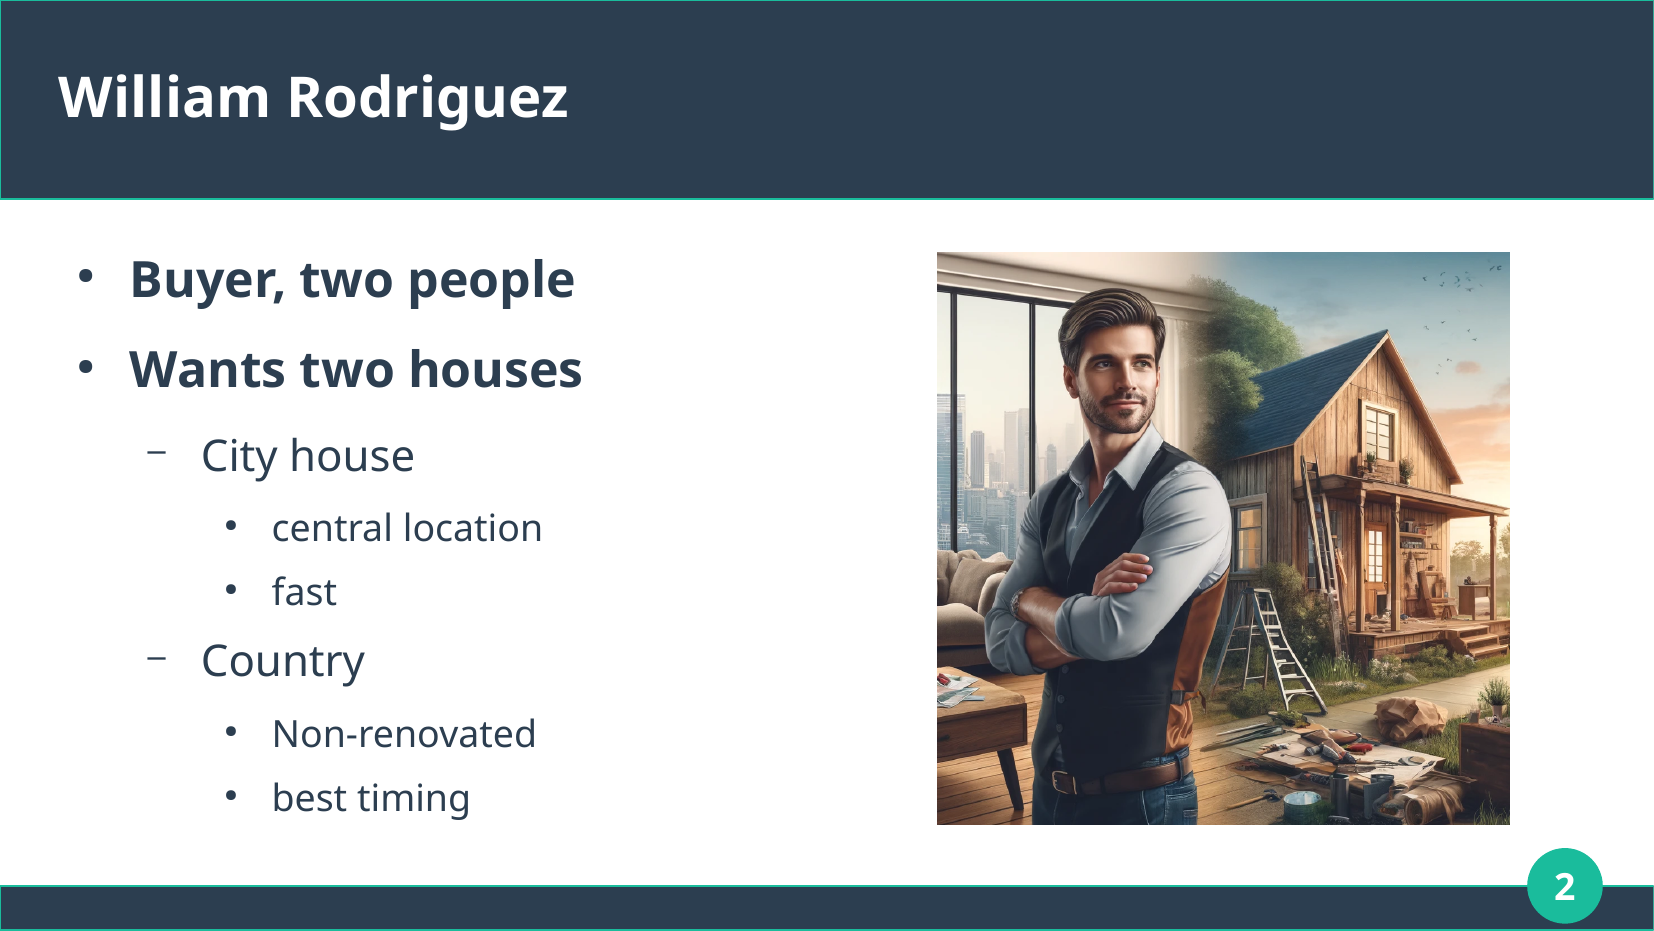

# William Rodriguez
Buyer, two people
Wants two houses
City house
central location
fast
Country
Non-renovated
best timing
2